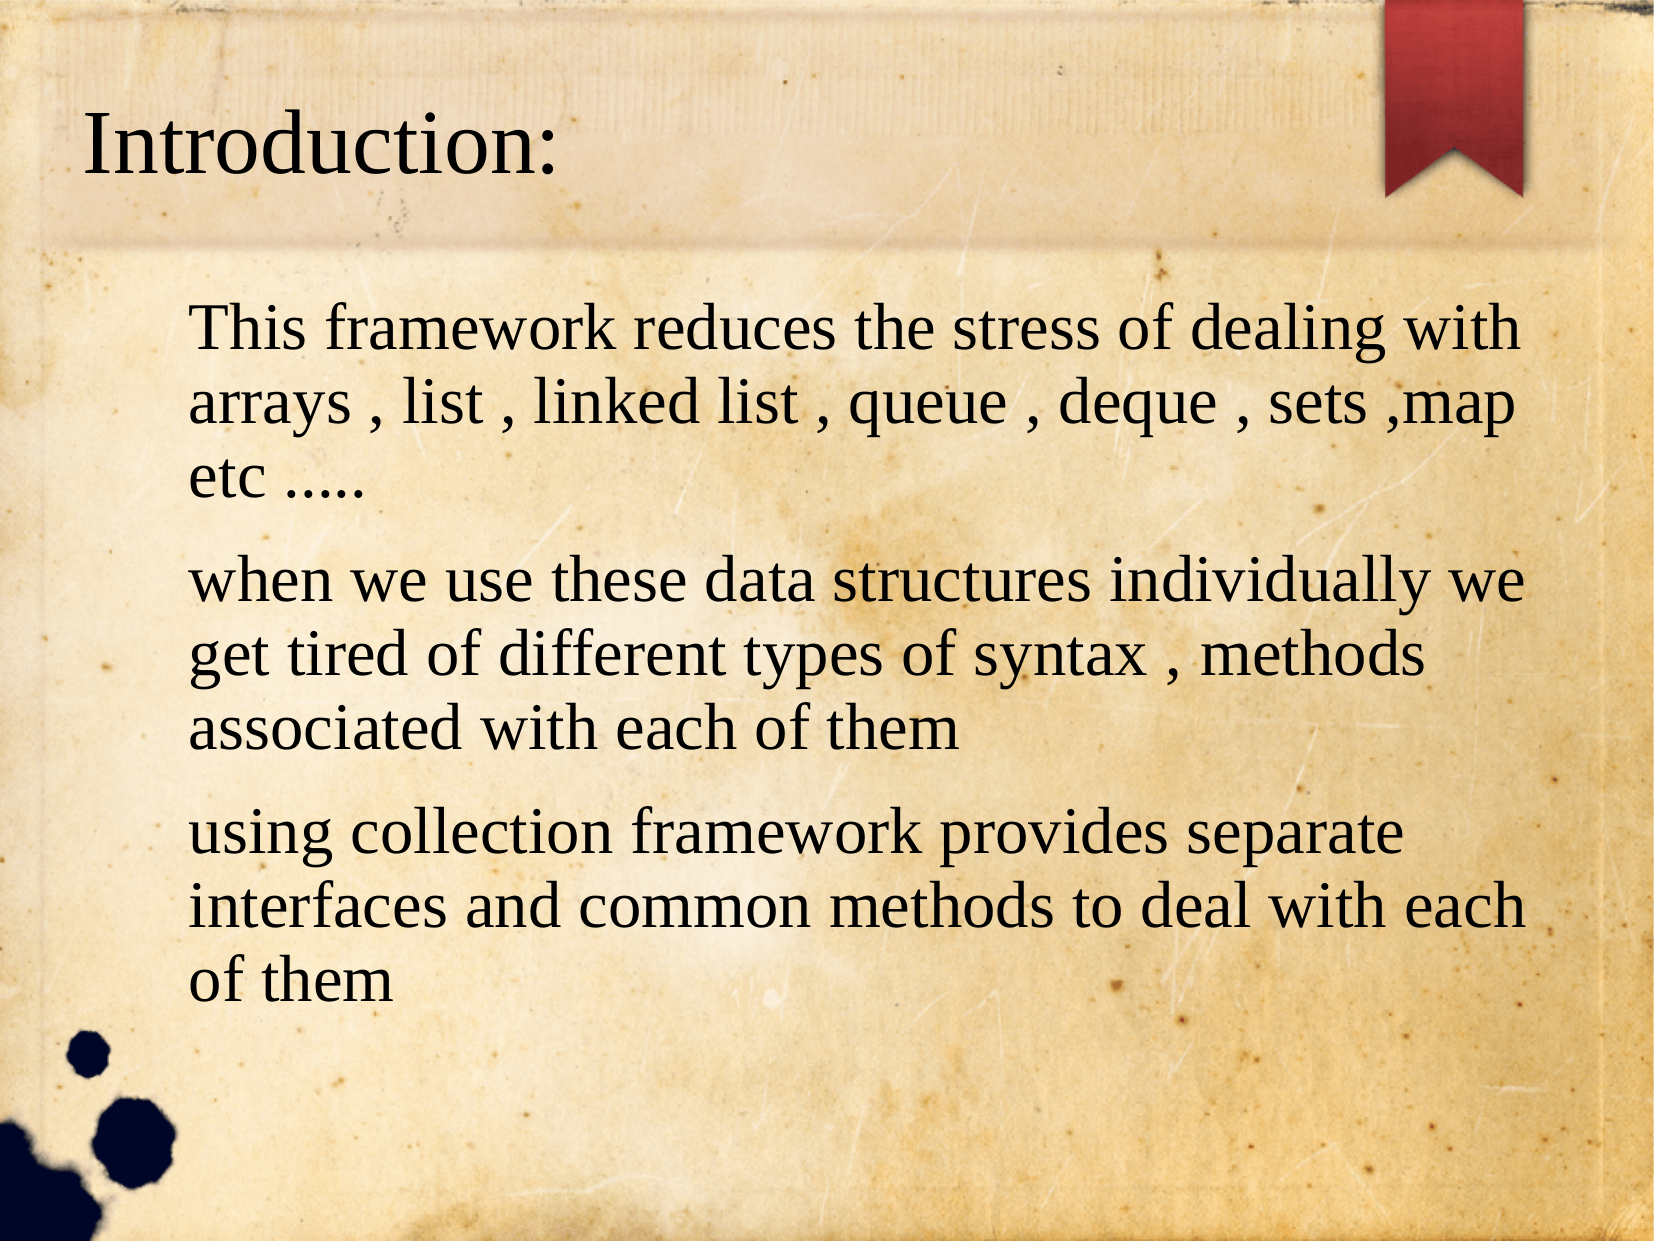

# Introduction:
This framework reduces the stress of dealing with arrays , list , linked list , queue , deque , sets ,map etc .....
when we use these data structures individually we get tired of different types of syntax , methods associated with each of them
using collection framework provides separate interfaces and common methods to deal with each of them